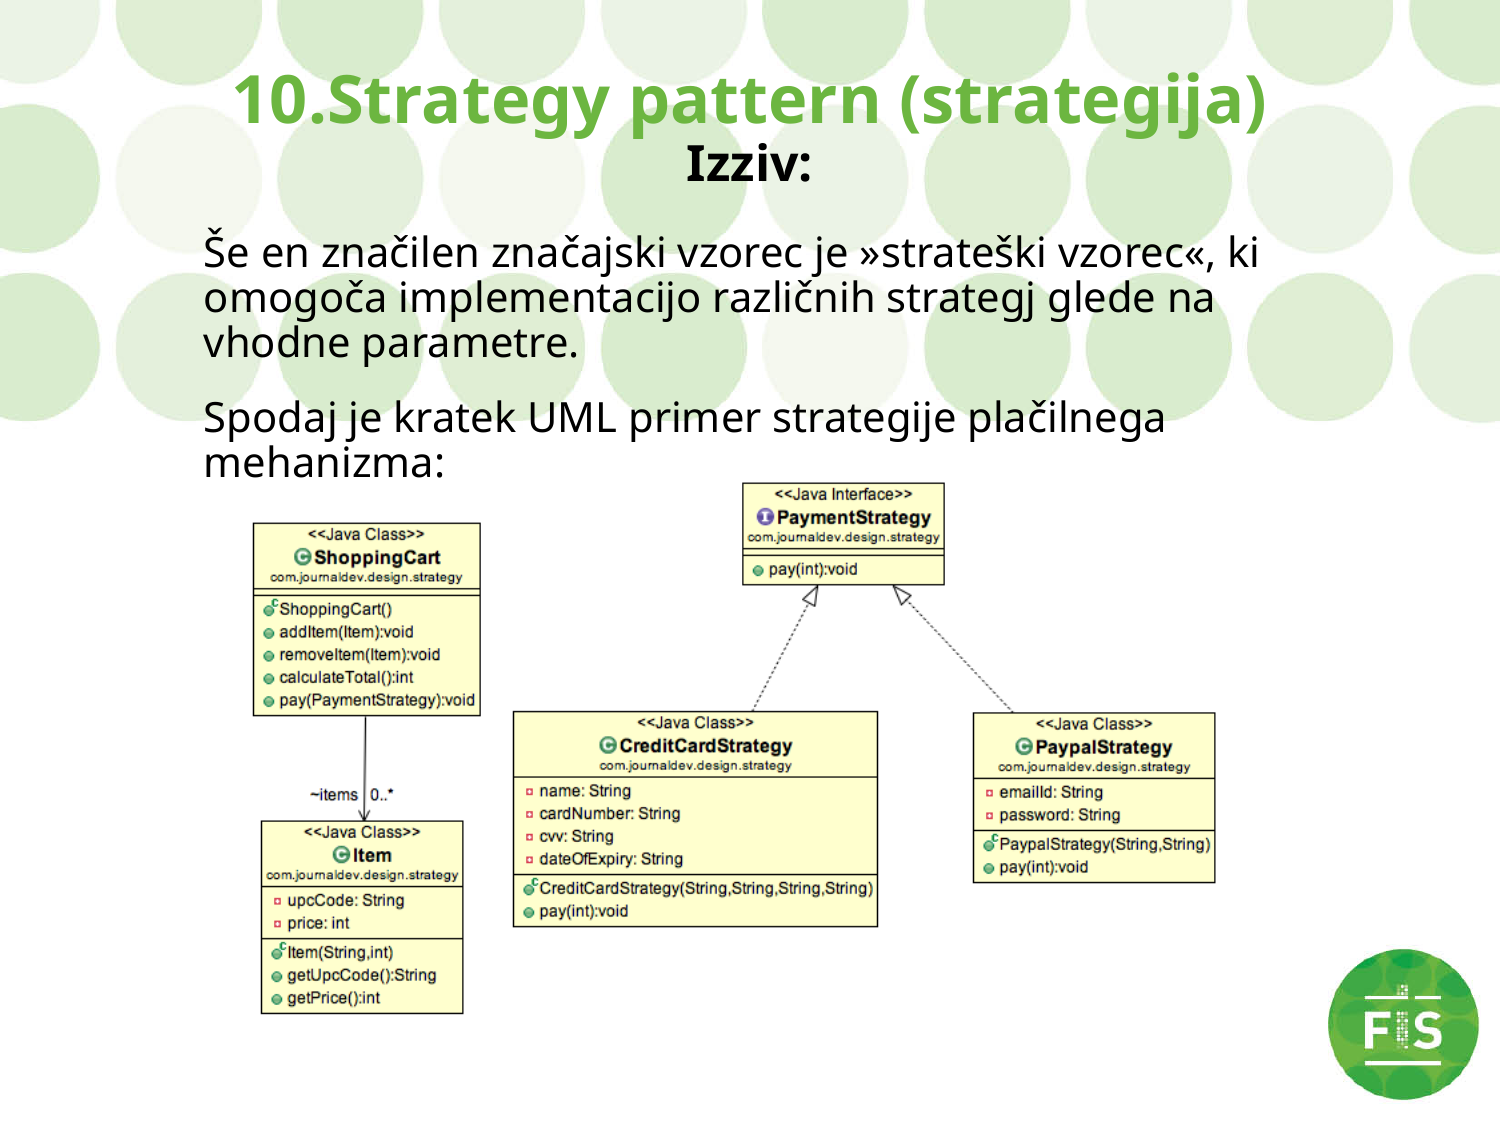

# 10.Strategy pattern (strategija) Izziv:
Še en značilen značajski vzorec je »strateški vzorec«, ki omogoča implementacijo različnih strategj glede na vhodne parametre.
Spodaj je kratek UML primer strategije plačilnega mehanizma: